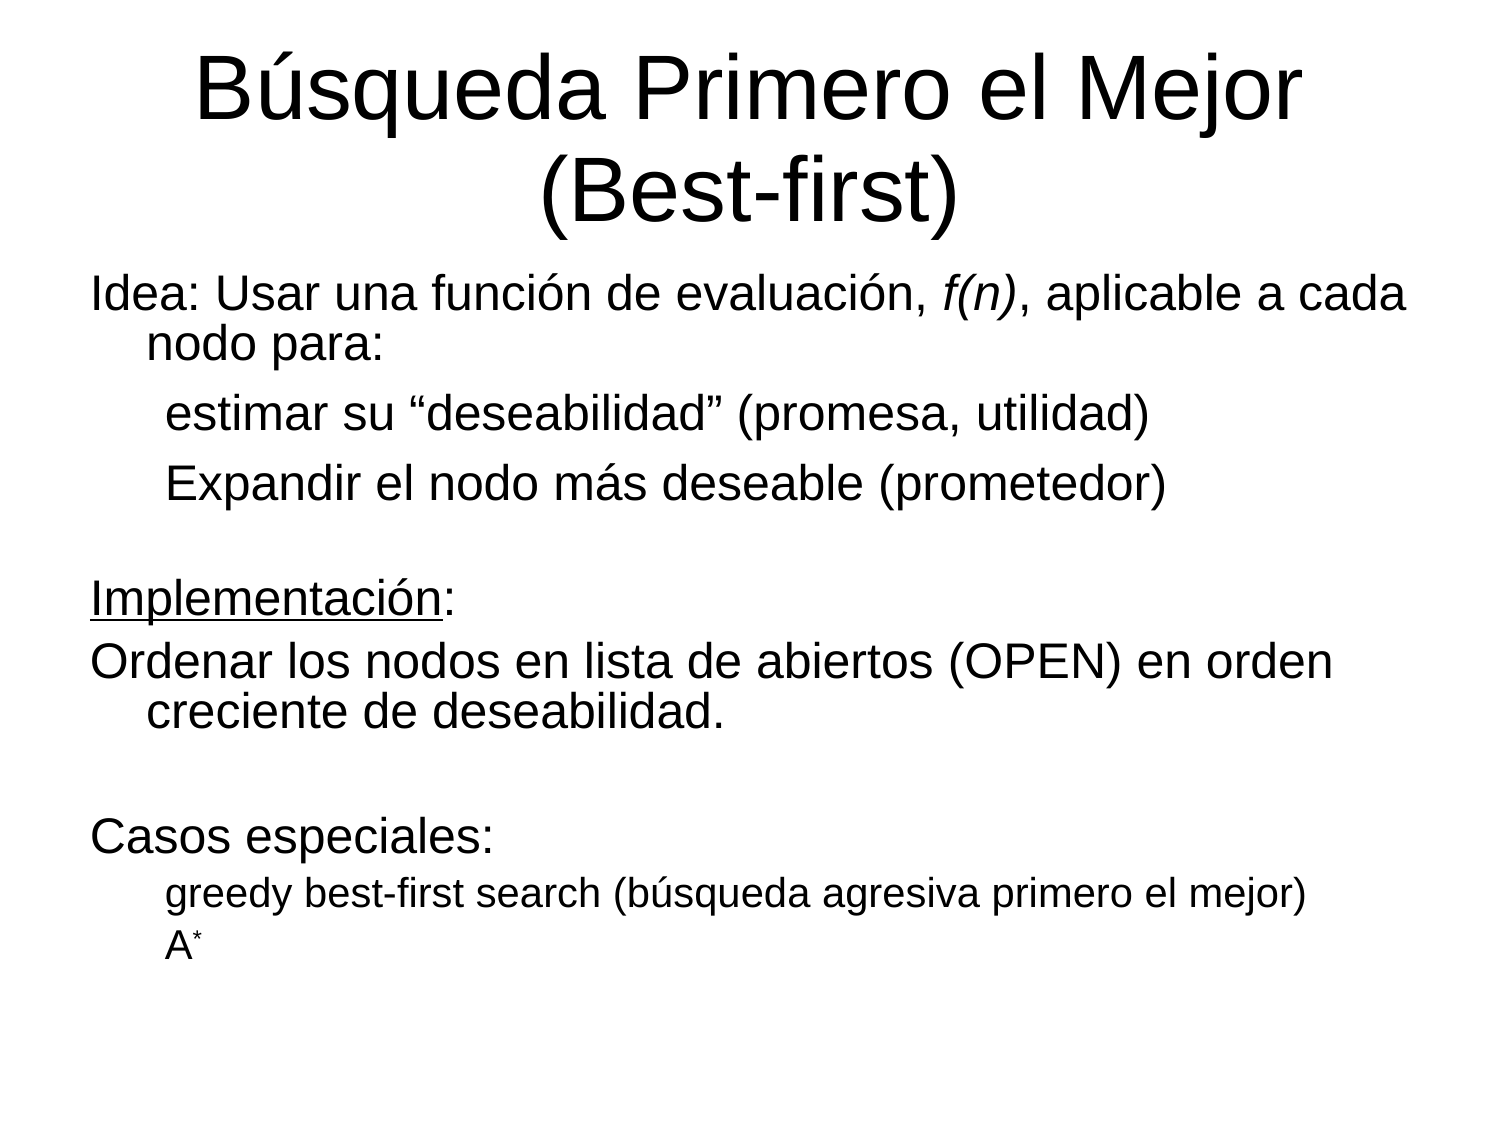

# Búsqueda Primero el Mejor (Best-first)
Idea: Usar una función de evaluación, f(n), aplicable a cada nodo para:
estimar su “deseabilidad” (promesa, utilidad)
Expandir el nodo más deseable (prometedor)
Implementación:
Ordenar los nodos en lista de abiertos (OPEN) en orden creciente de deseabilidad.
Casos especiales:
greedy best-first search (búsqueda agresiva primero el mejor)
A*